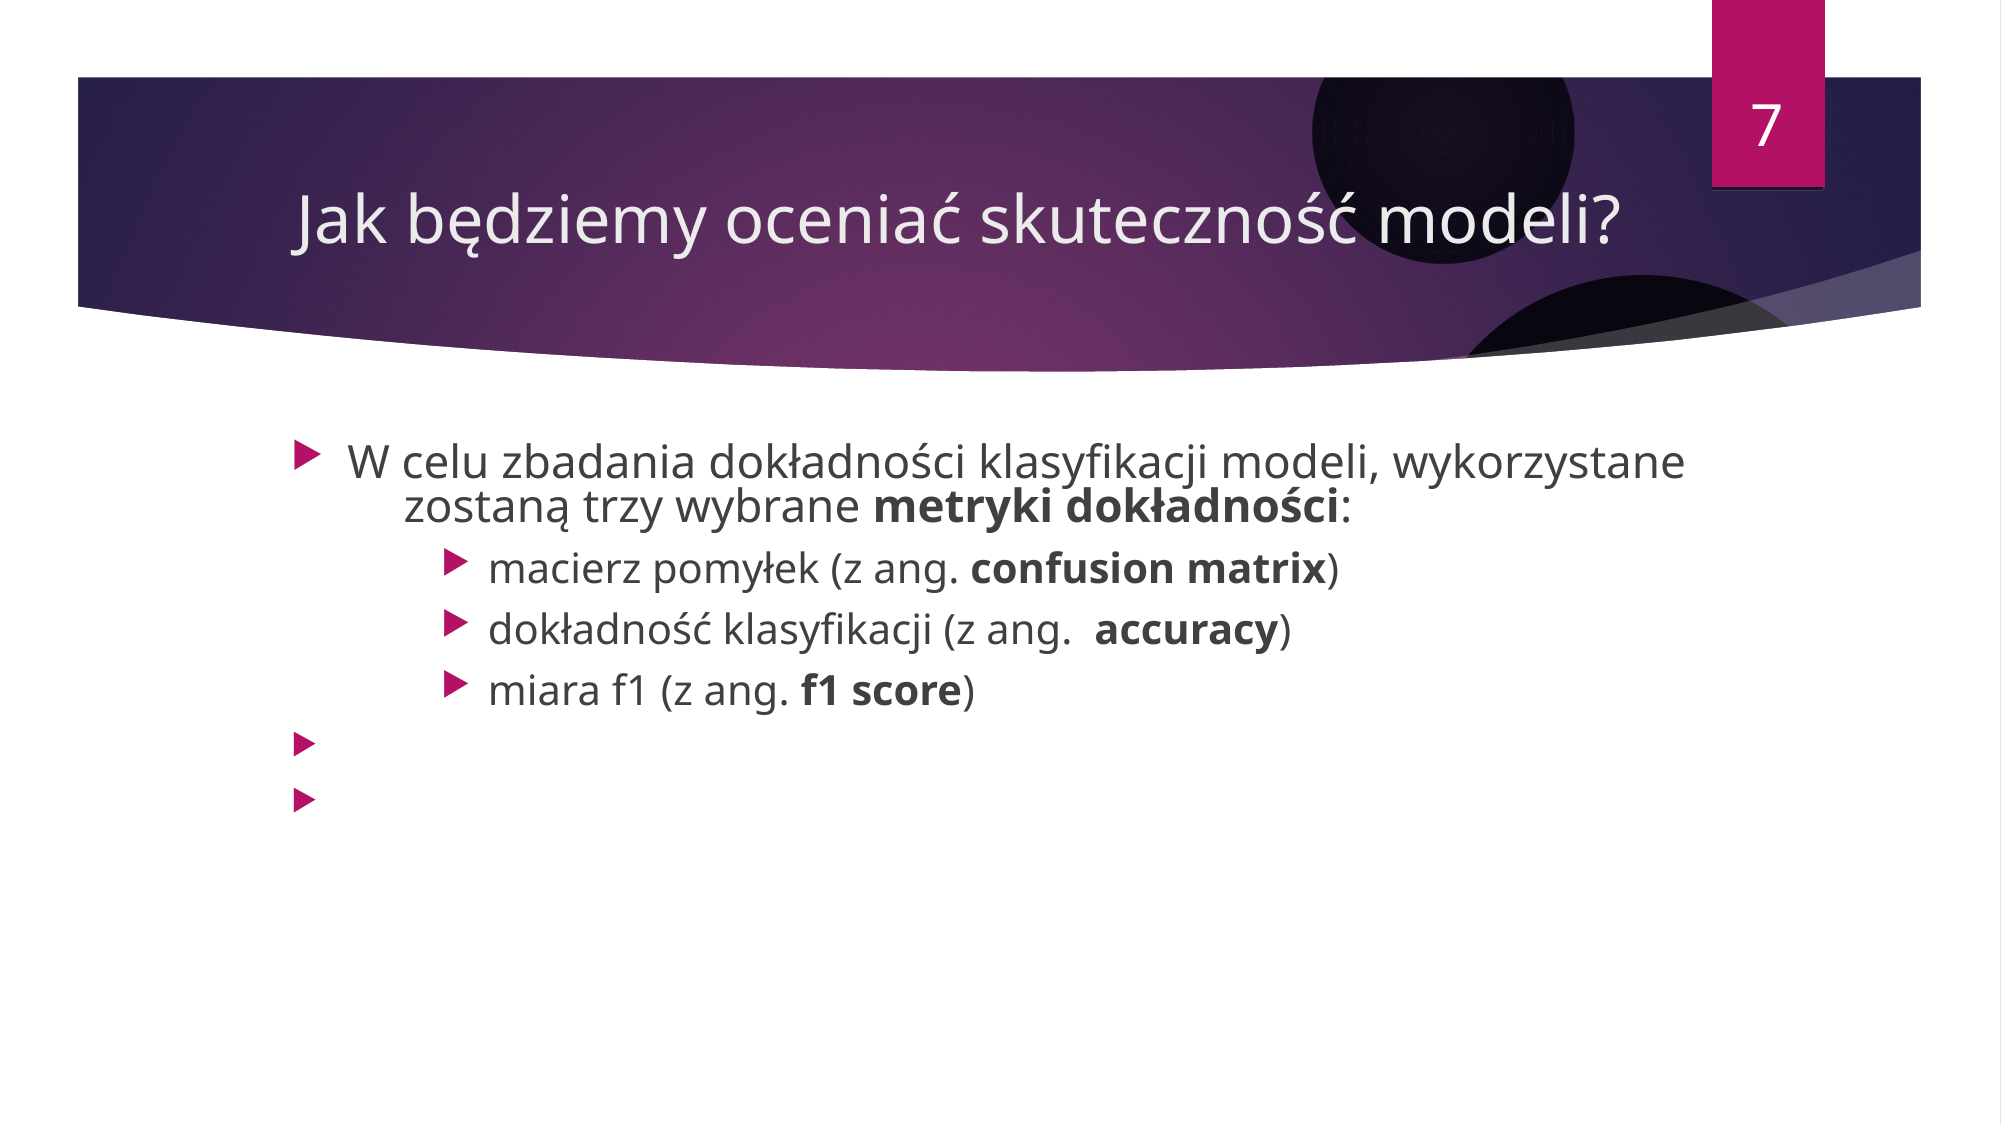

# Jak będziemy oceniać skuteczność modeli?
W celu zbadania dokładności klasyfikacji modeli, wykorzystane zostaną trzy wybrane metryki dokładności:
macierz pomyłek (z ang. confusion matrix)
dokładność klasyfikacji (z ang. accuracy)
miara f1 (z ang. f1 score)